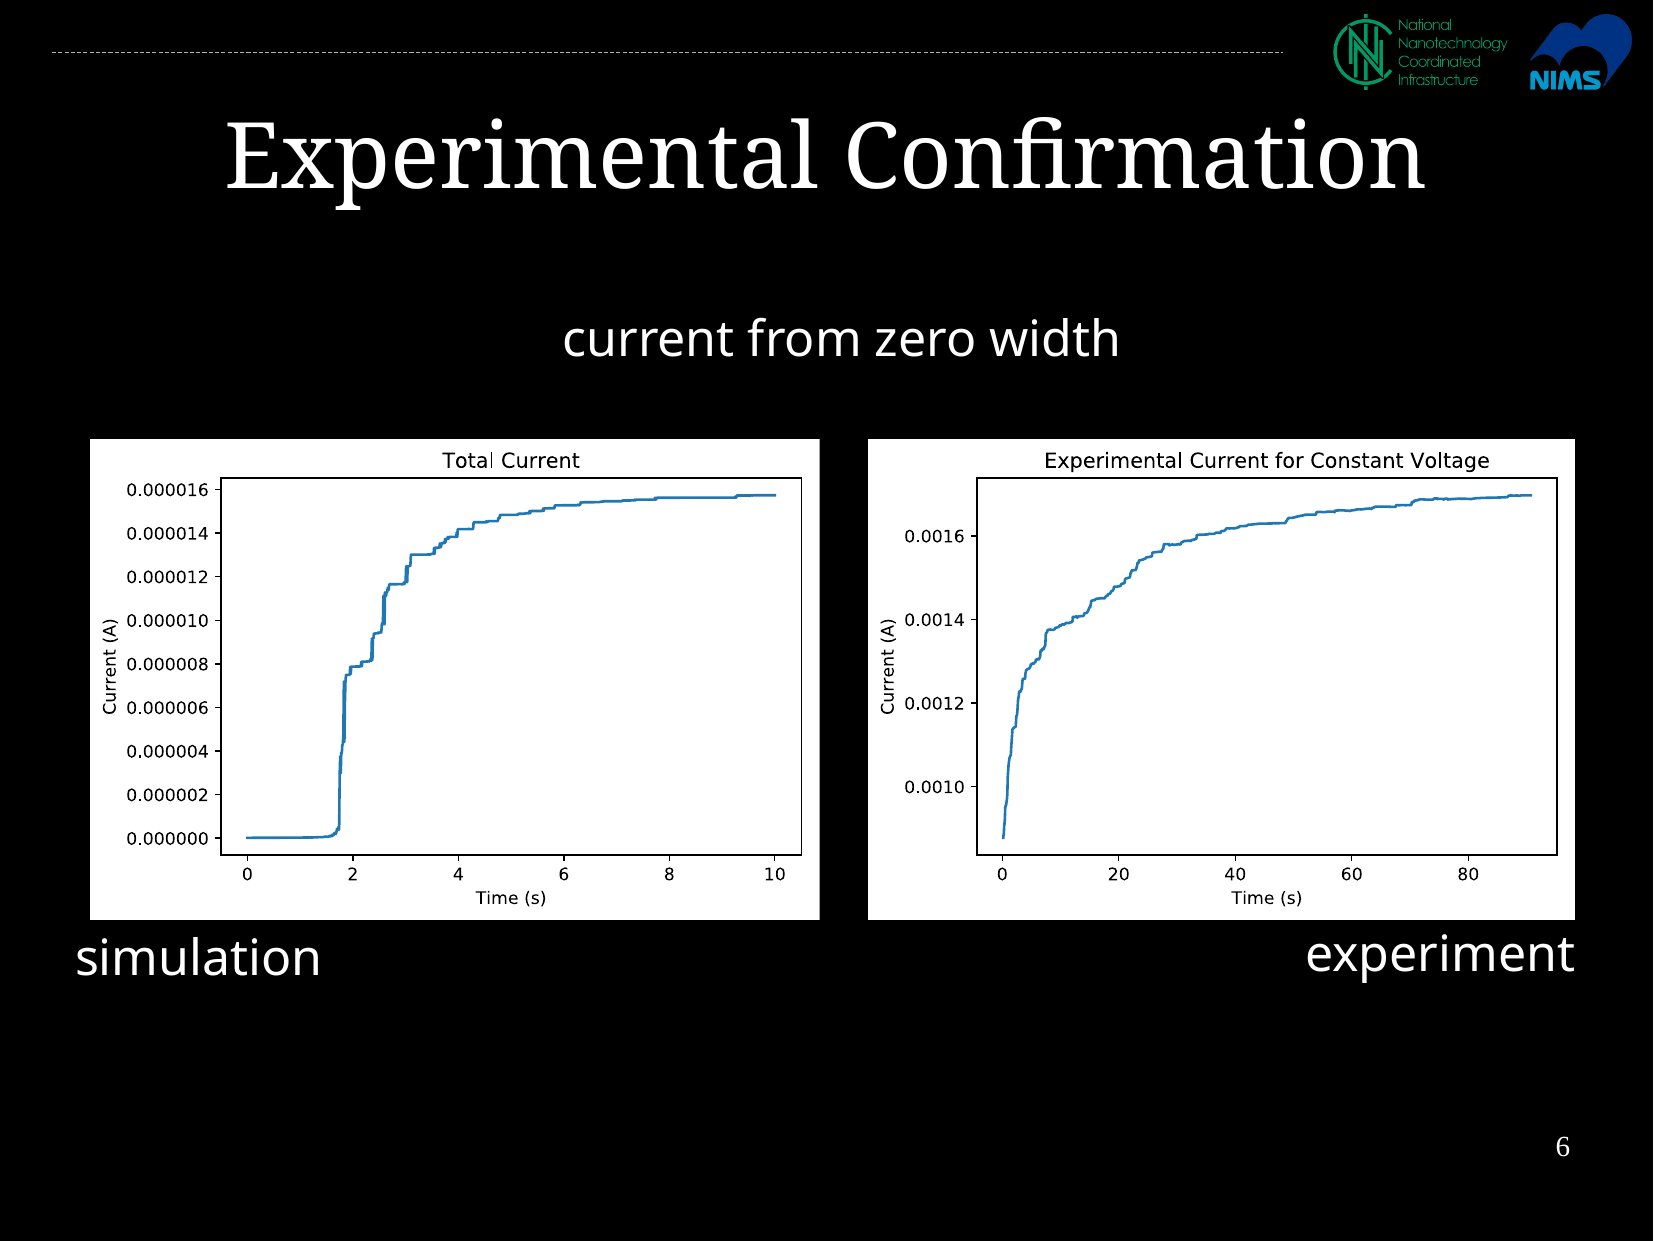

# Experimental Confirmation
current from zero width
experiment
simulation
6